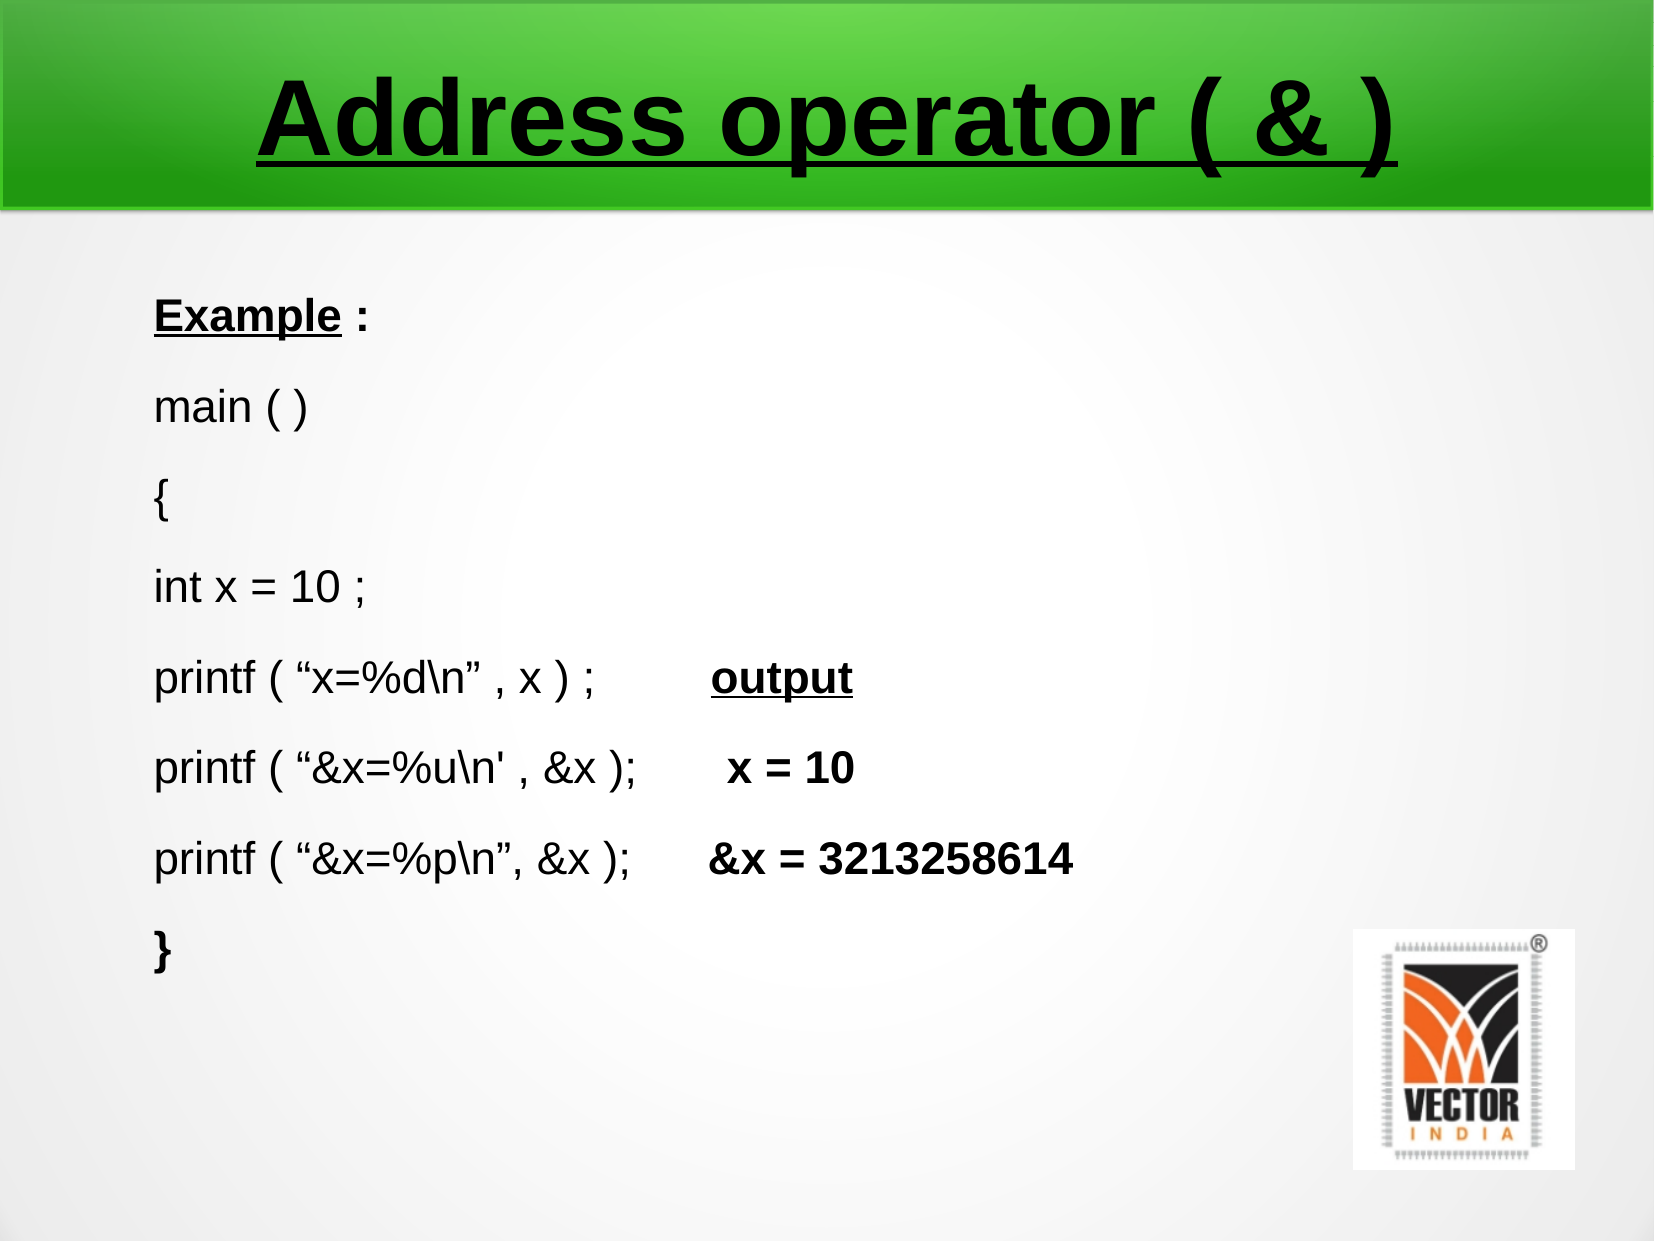

# Address operator ( & )
Example :
main ( )
{
int x = 10 ;
printf ( “x=%d\n” , x ) ; output
printf ( “&x=%u\n' , &x ); x = 10
printf ( “&x=%p\n”, &x ); &x = 3213258614
}